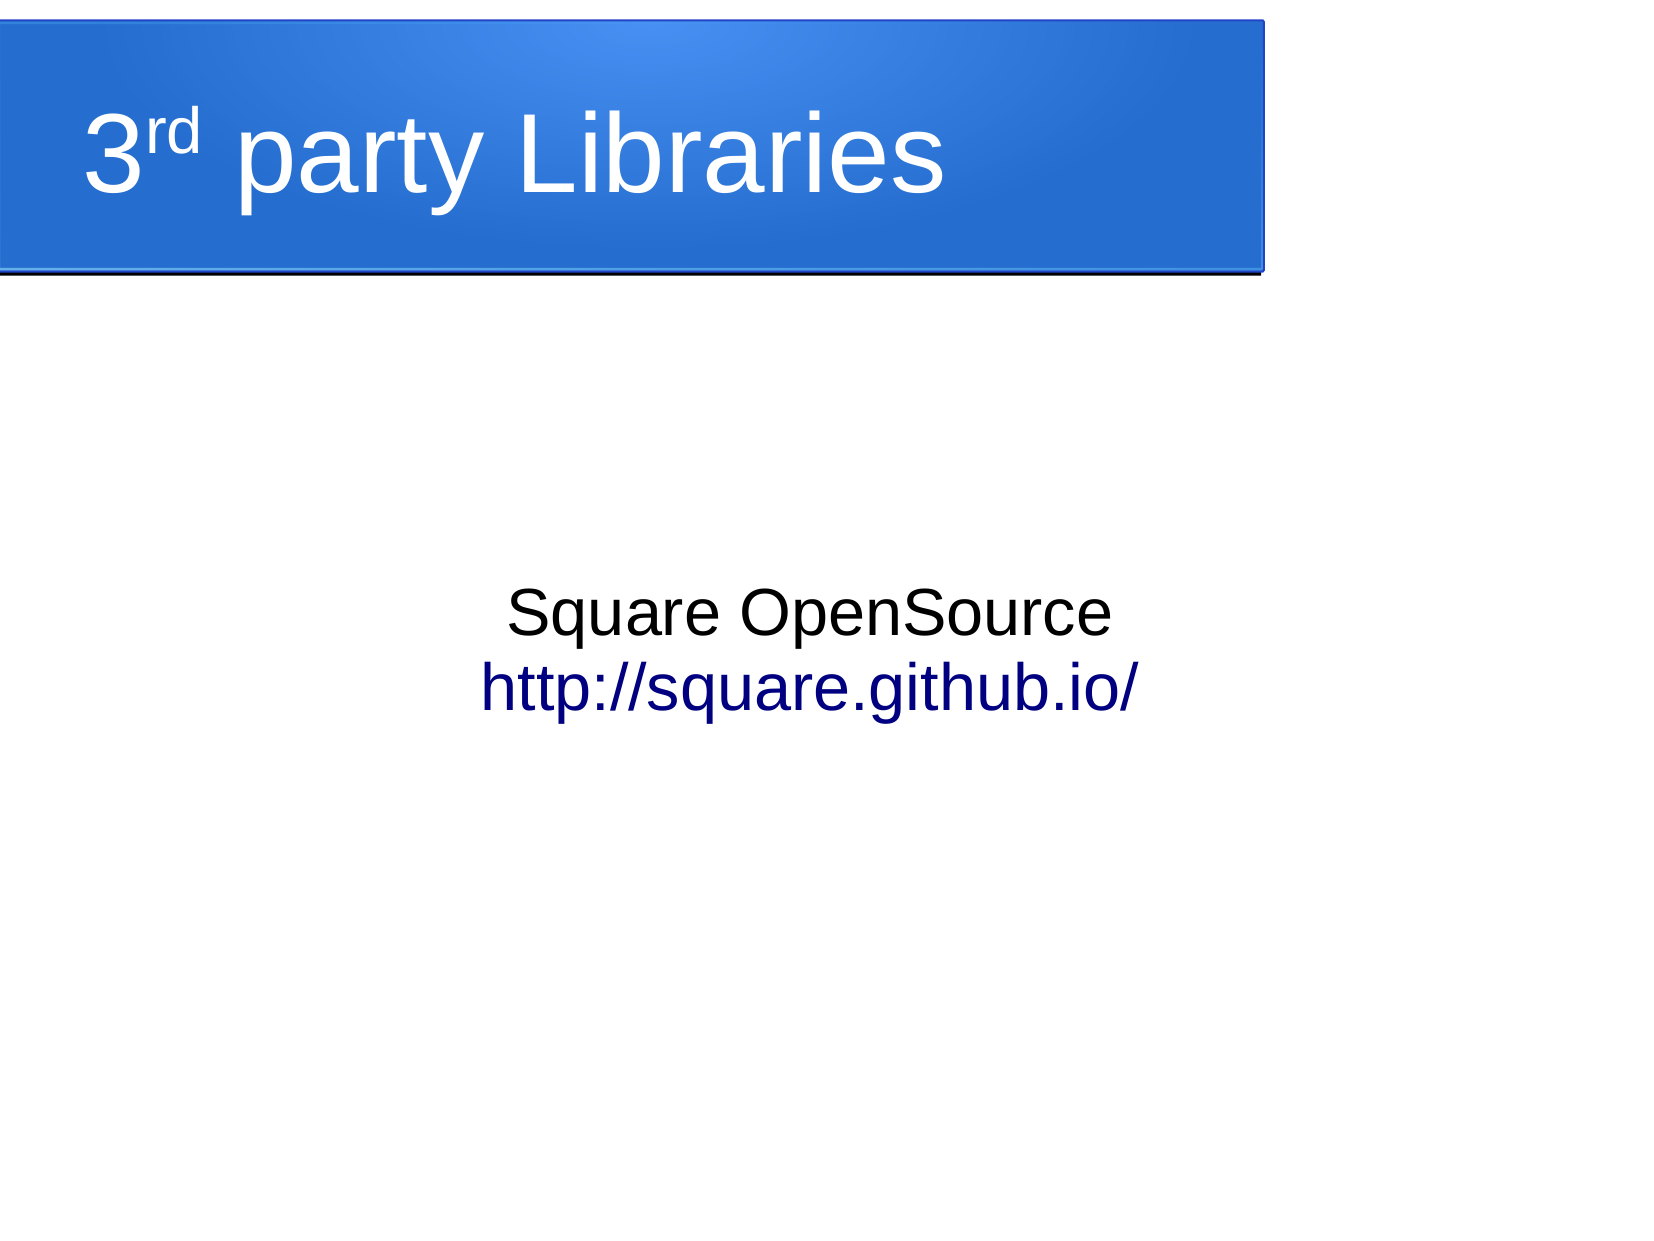

# 3rd party Libraries
Square OpenSource
http://square.github.io/